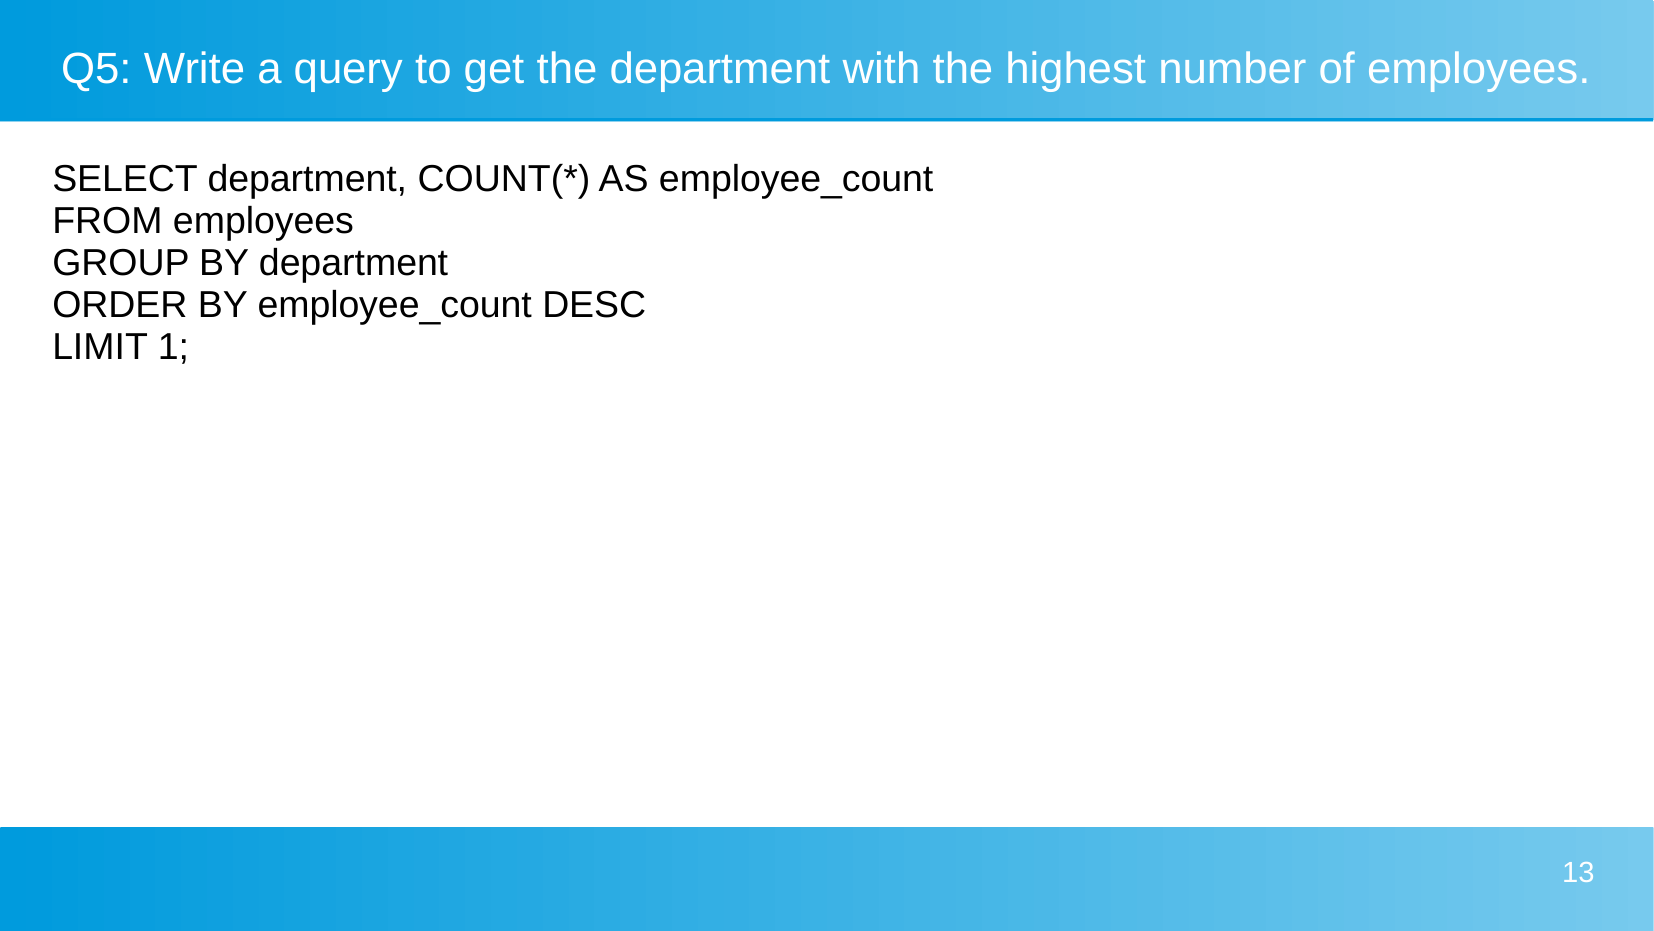

# Q5: Write a query to get the department with the highest number of employees.
SELECT department, COUNT(*) AS employee_count
FROM employees
GROUP BY department
ORDER BY employee_count DESC
LIMIT 1;
13